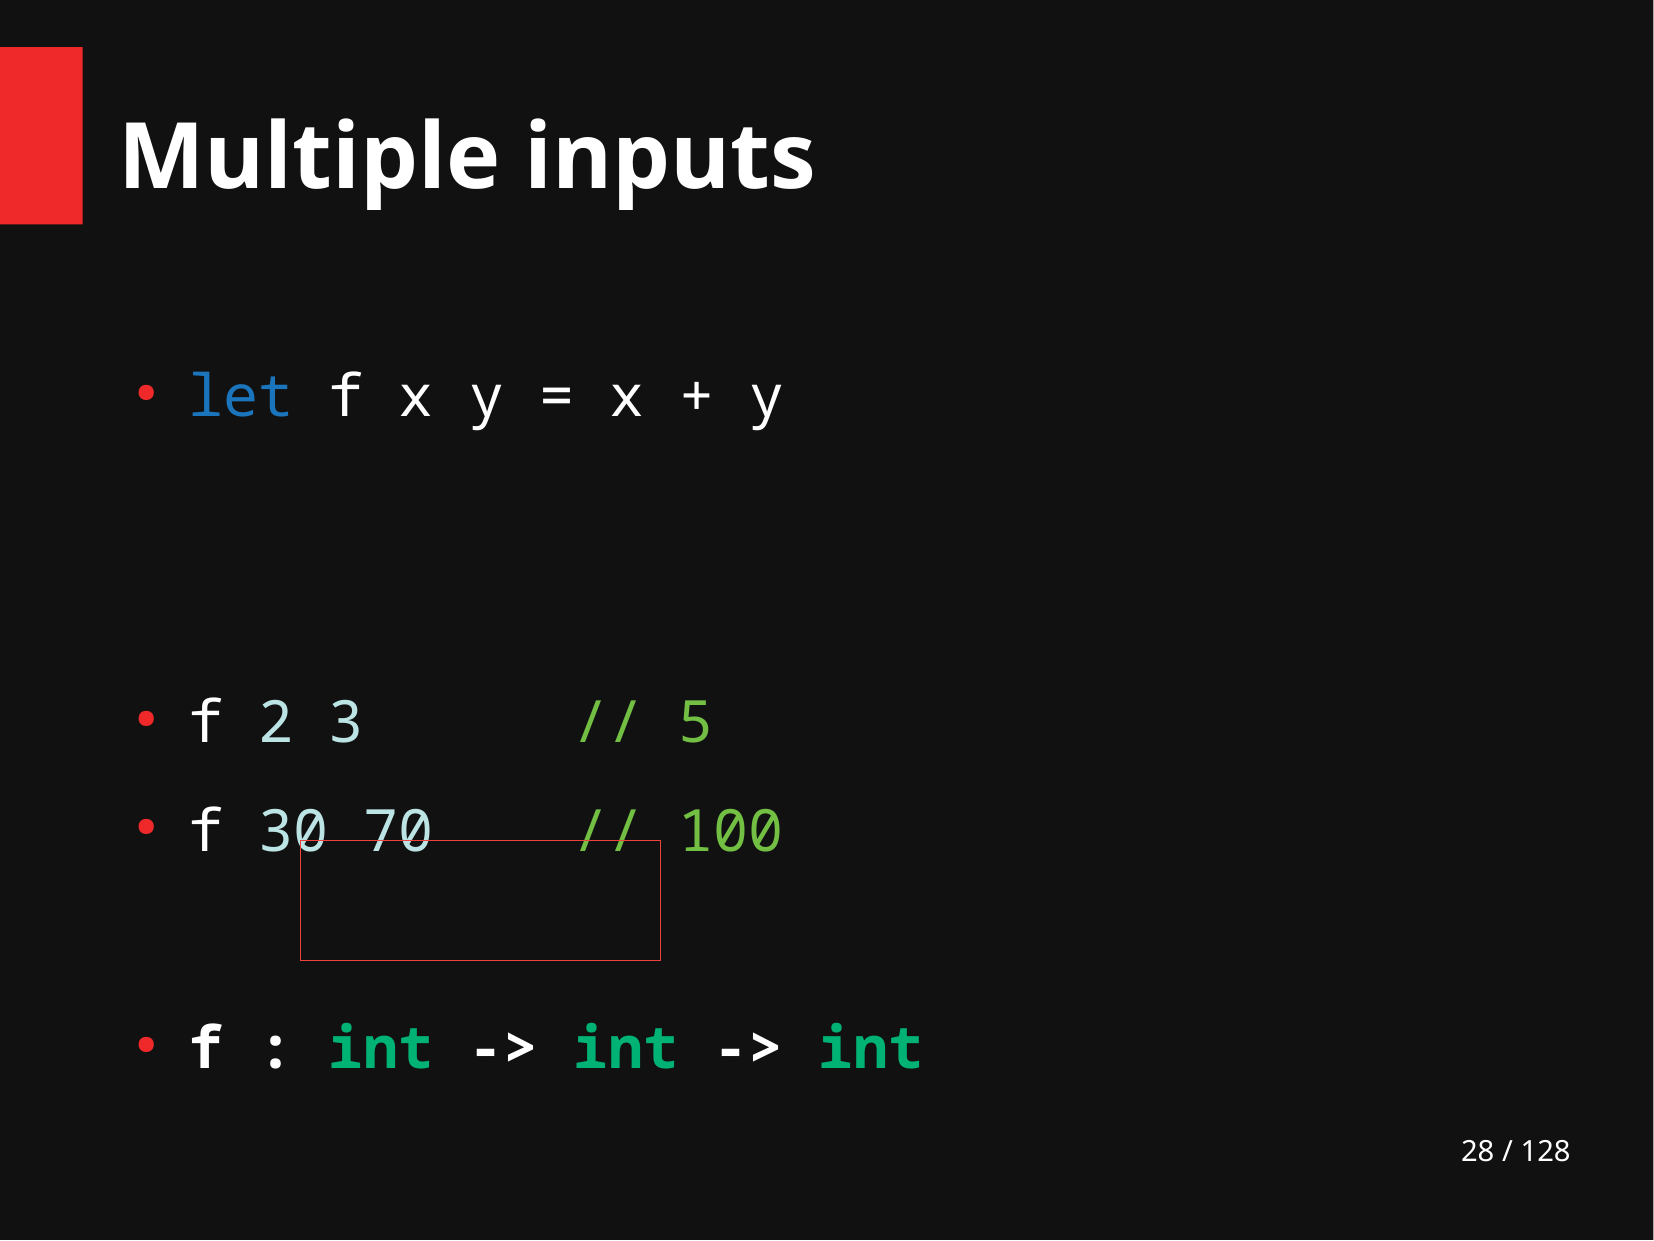

# Multiple inputs
let f x y = x + y
f 2 3 // 5
f 30 70 // 100
f : int -> int -> int
28